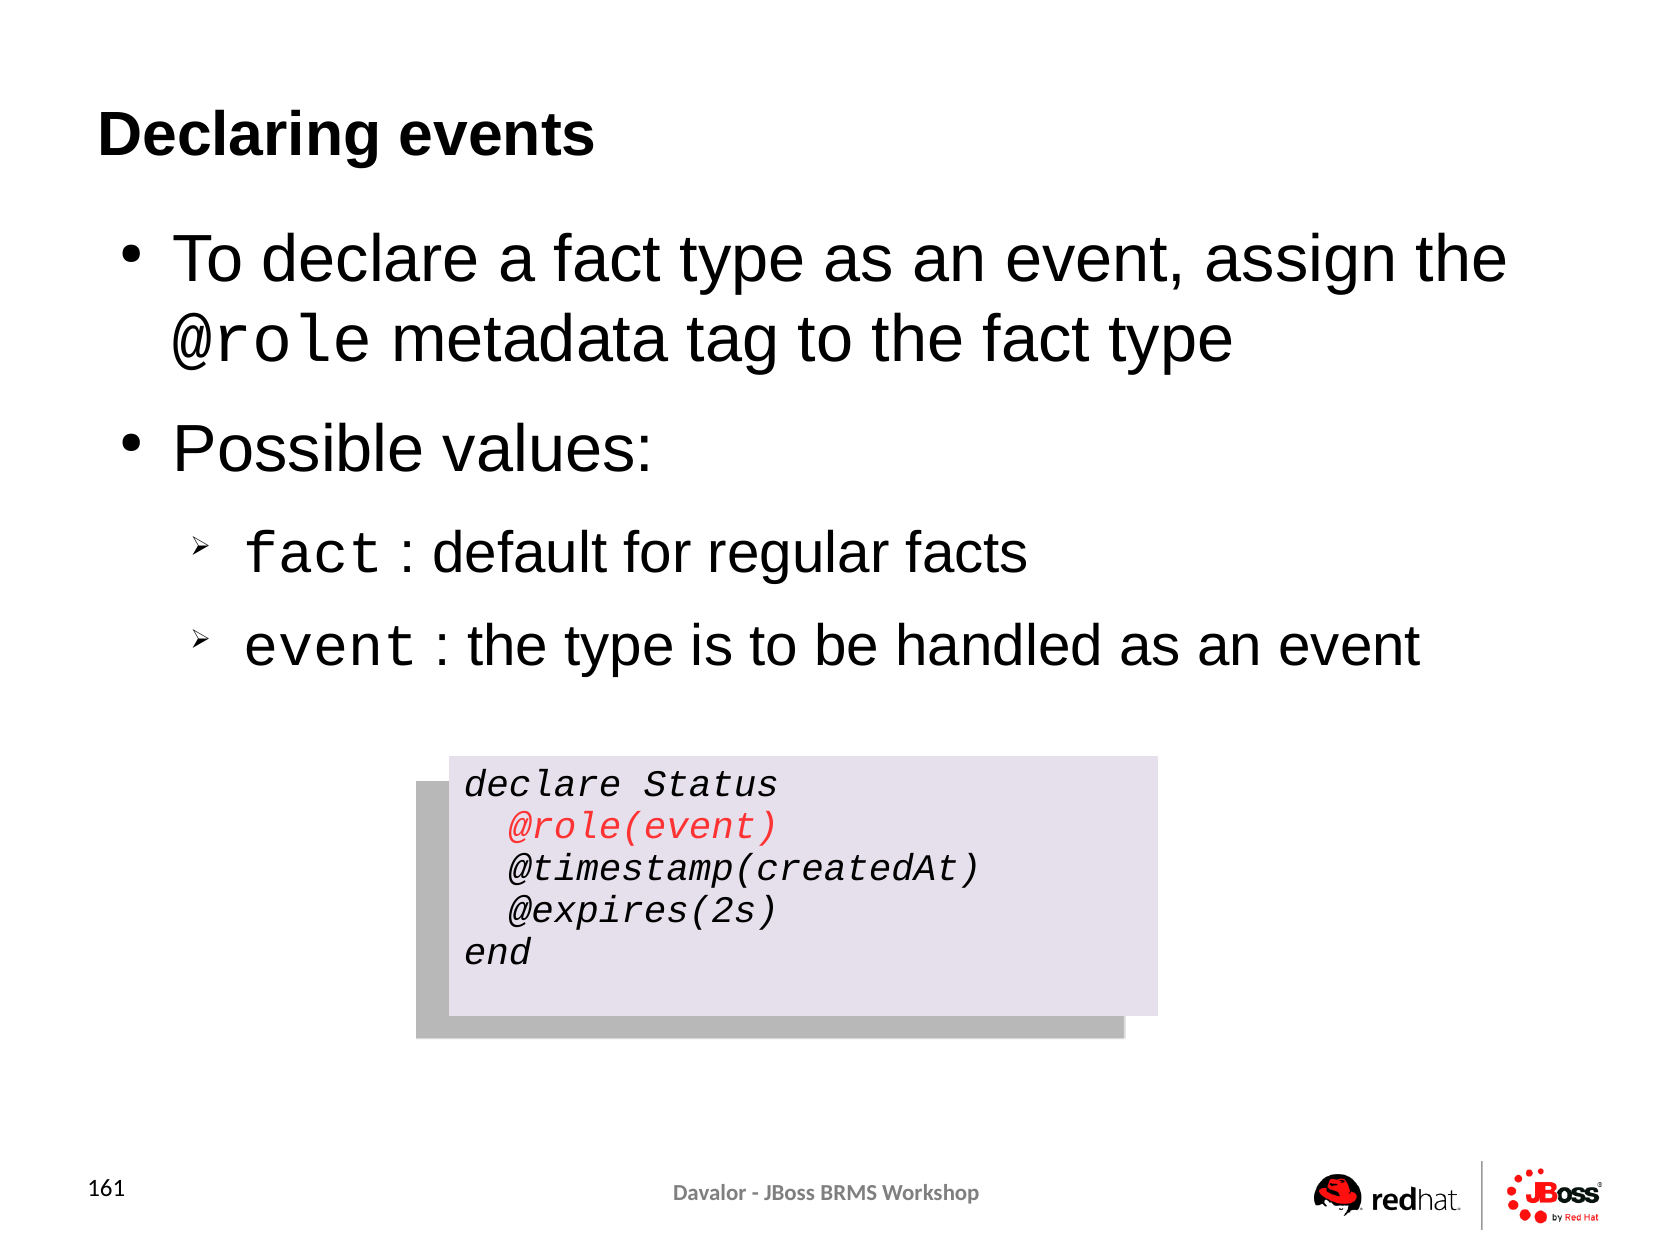

# Declaring events
To declare a fact type as an event, assign the @role metadata tag to the fact type
Possible values:
fact : default for regular facts
event : the type is to be handled as an event
declare Status
 @role(event)
 @timestamp(createdAt)
 @expires(2s)
end